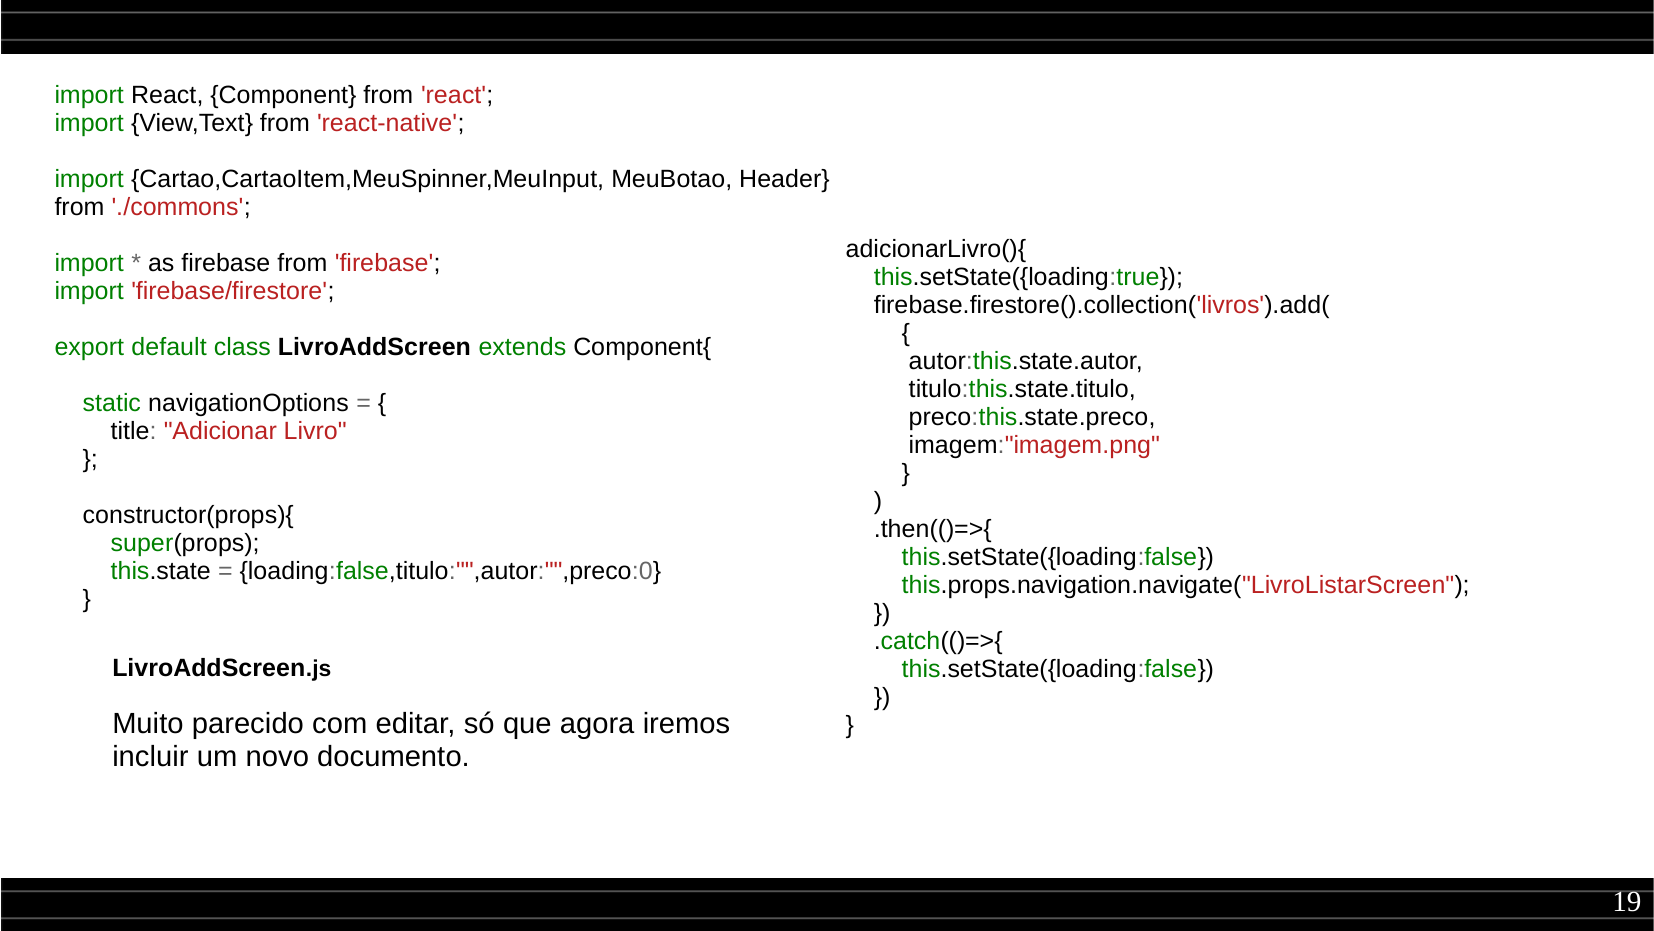

import React, {Component} from 'react';
import {View,Text} from 'react-native';
import {Cartao,CartaoItem,MeuSpinner,MeuInput, MeuBotao, Header} from './commons';
import * as firebase from 'firebase';
import 'firebase/firestore';
export default class LivroAddScreen extends Component{
 static navigationOptions = {
 title: "Adicionar Livro"
 };
 constructor(props){
 super(props);
 this.state = {loading:false,titulo:"",autor:"",preco:0}
 }
 adicionarLivro(){
 this.setState({loading:true});
 firebase.firestore().collection('livros').add(
 {
 autor:this.state.autor,
 titulo:this.state.titulo,
 preco:this.state.preco,
 imagem:"imagem.png"
 }
 )
 .then(()=>{
 this.setState({loading:false})
 this.props.navigation.navigate("LivroListarScreen");
 })
 .catch(()=>{
 this.setState({loading:false})
 })
 }
LivroAddScreen.js
Muito parecido com editar, só que agora iremos incluir um novo documento.